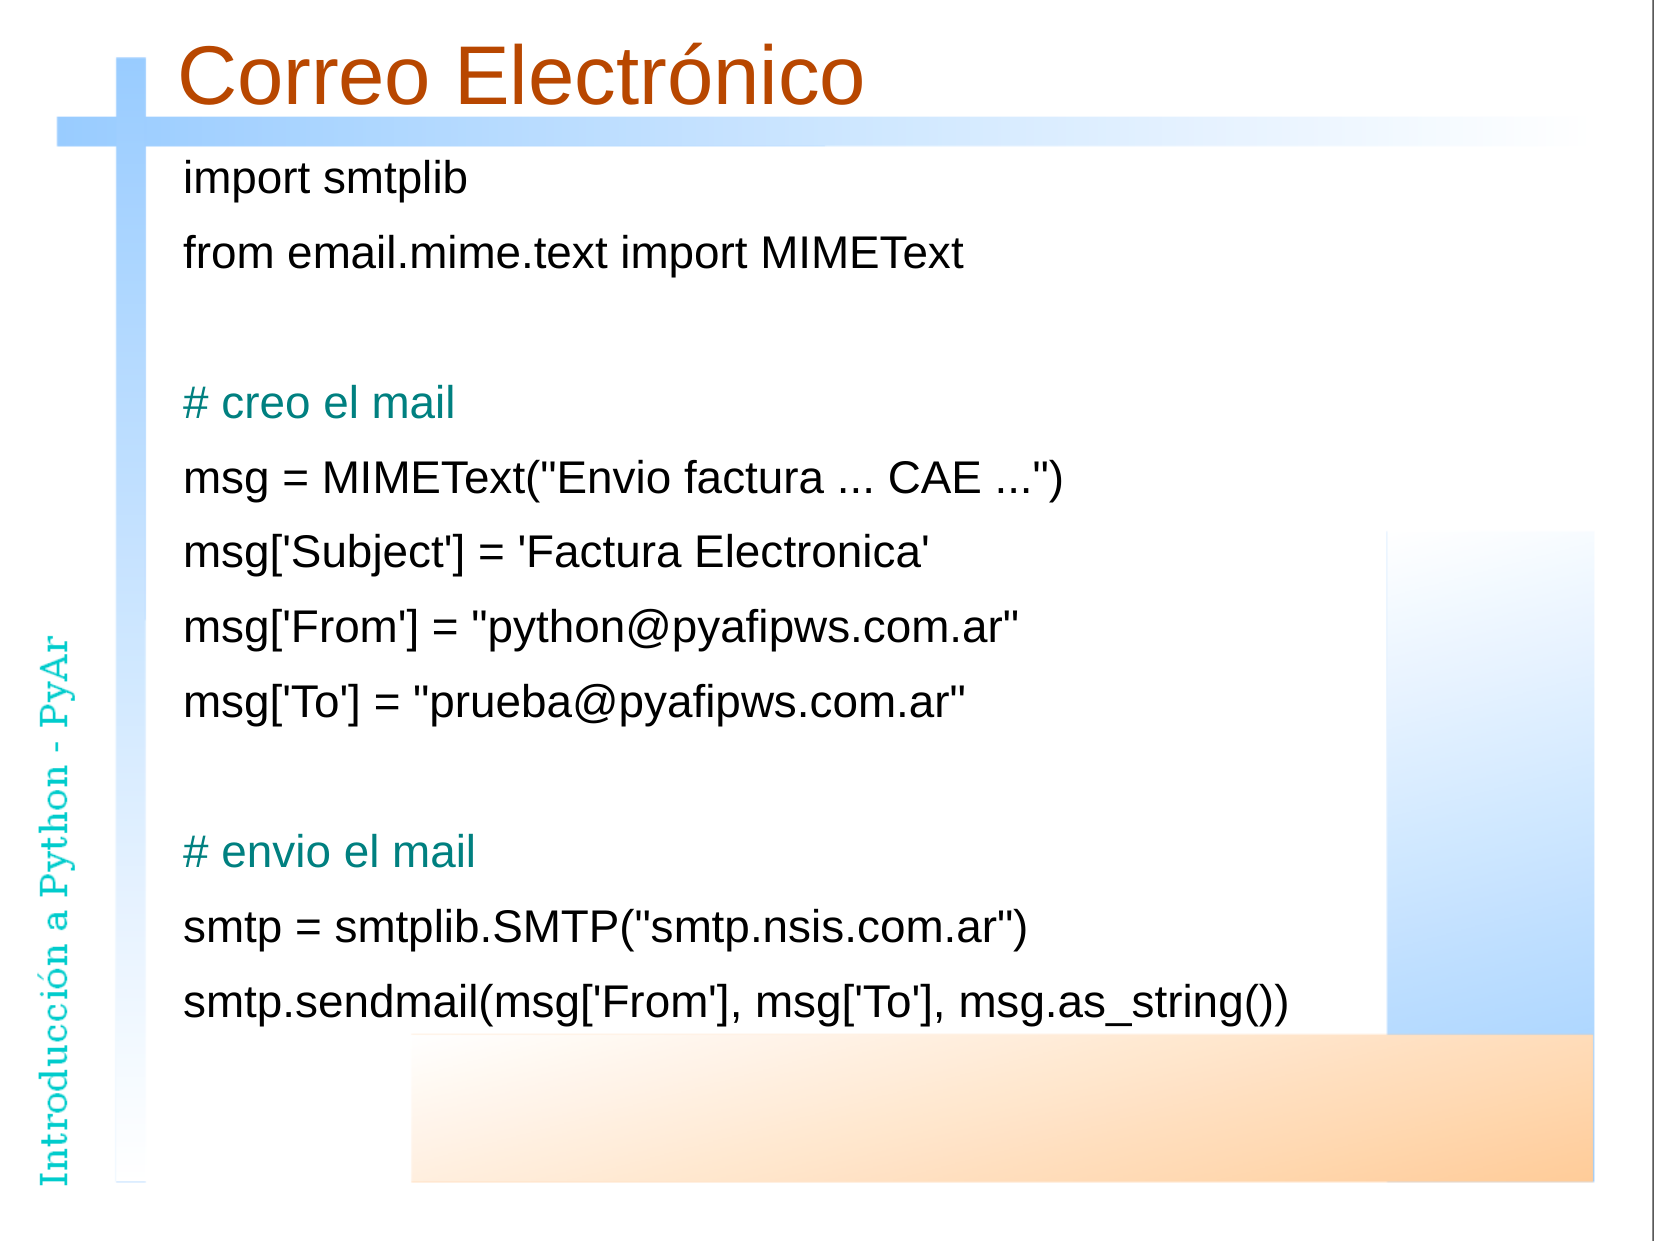

# Correo Electrónico
import smtplib
from email.mime.text import MIMEText
# creo el mail
msg = MIMEText("Envio factura ... CAE ...")
msg['Subject'] = 'Factura Electronica'
msg['From'] = "python@pyafipws.com.ar"
msg['To'] = "prueba@pyafipws.com.ar"
# envio el mail
smtp = smtplib.SMTP("smtp.nsis.com.ar")
smtp.sendmail(msg['From'], msg['To'], msg.as_string())